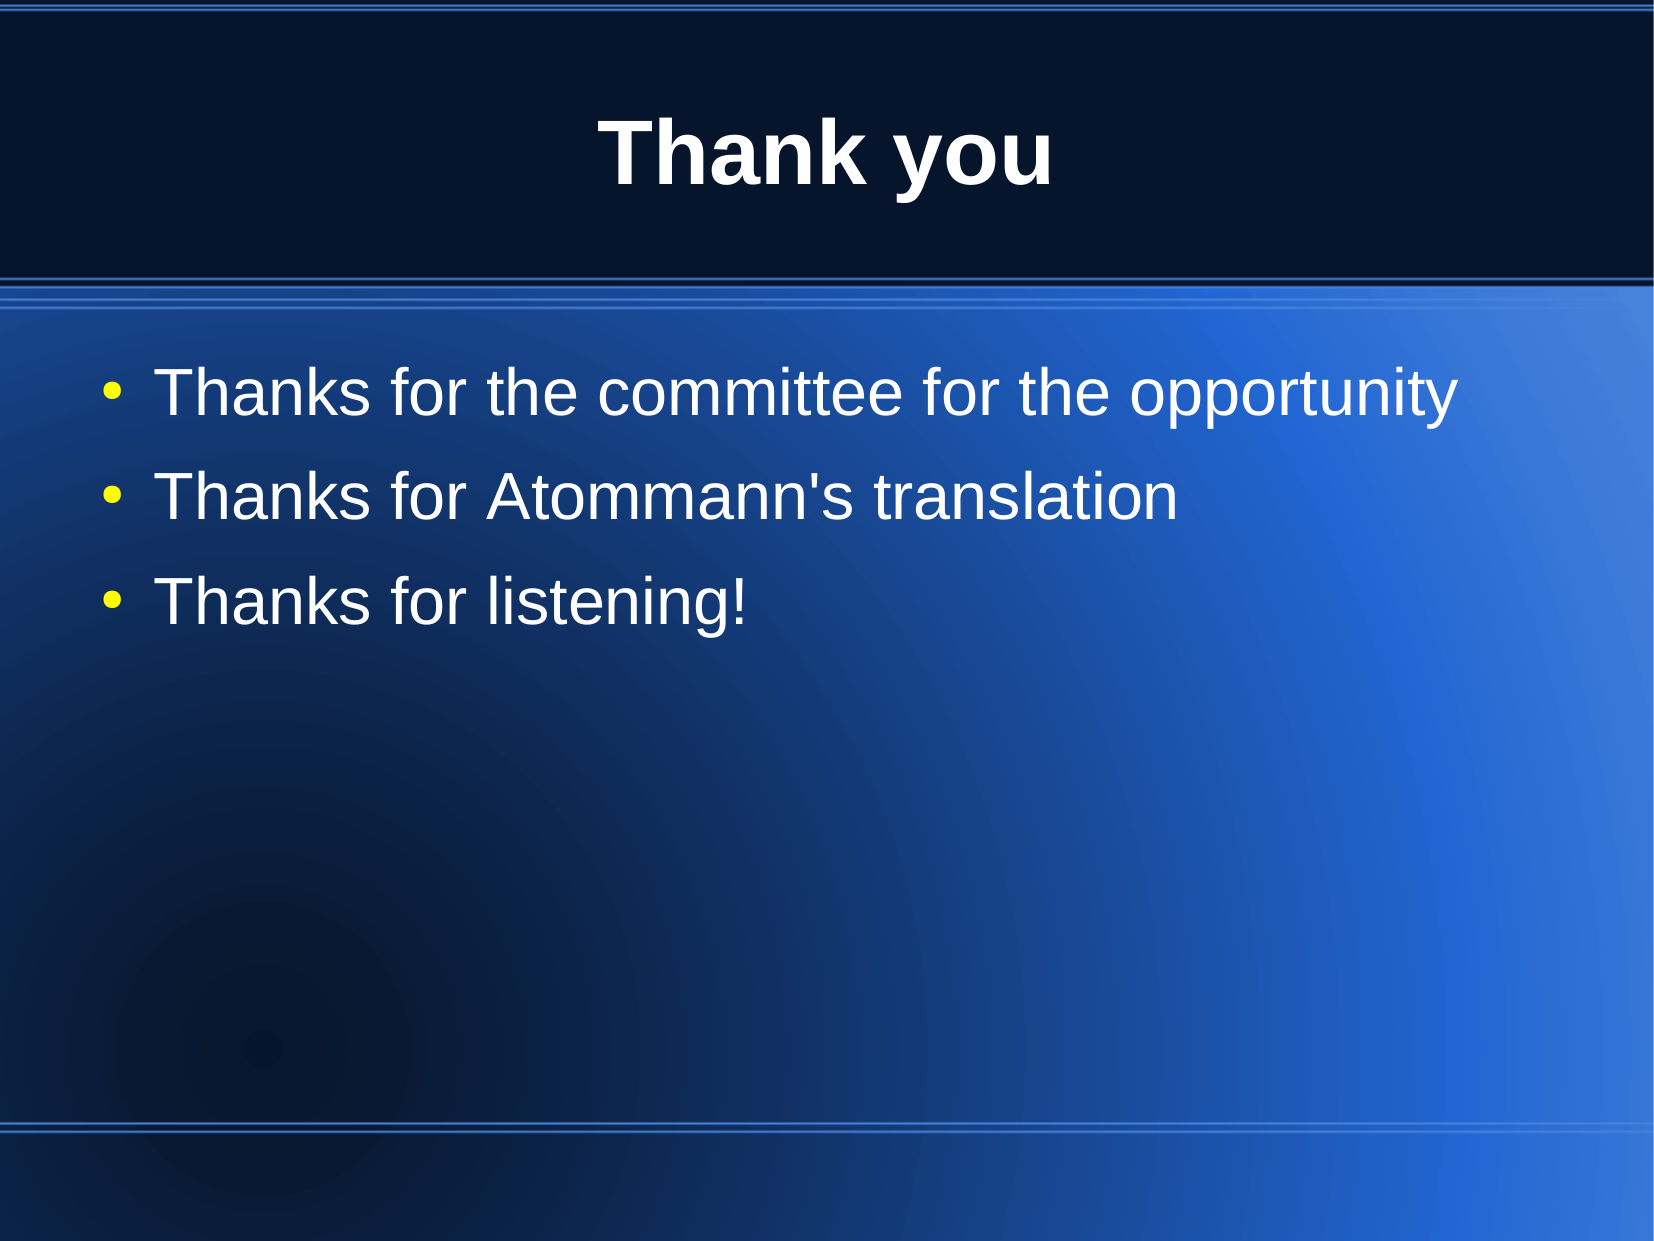

# Thank you
Thanks for the committee for the opportunity
Thanks for Atommann's translation
Thanks for listening!